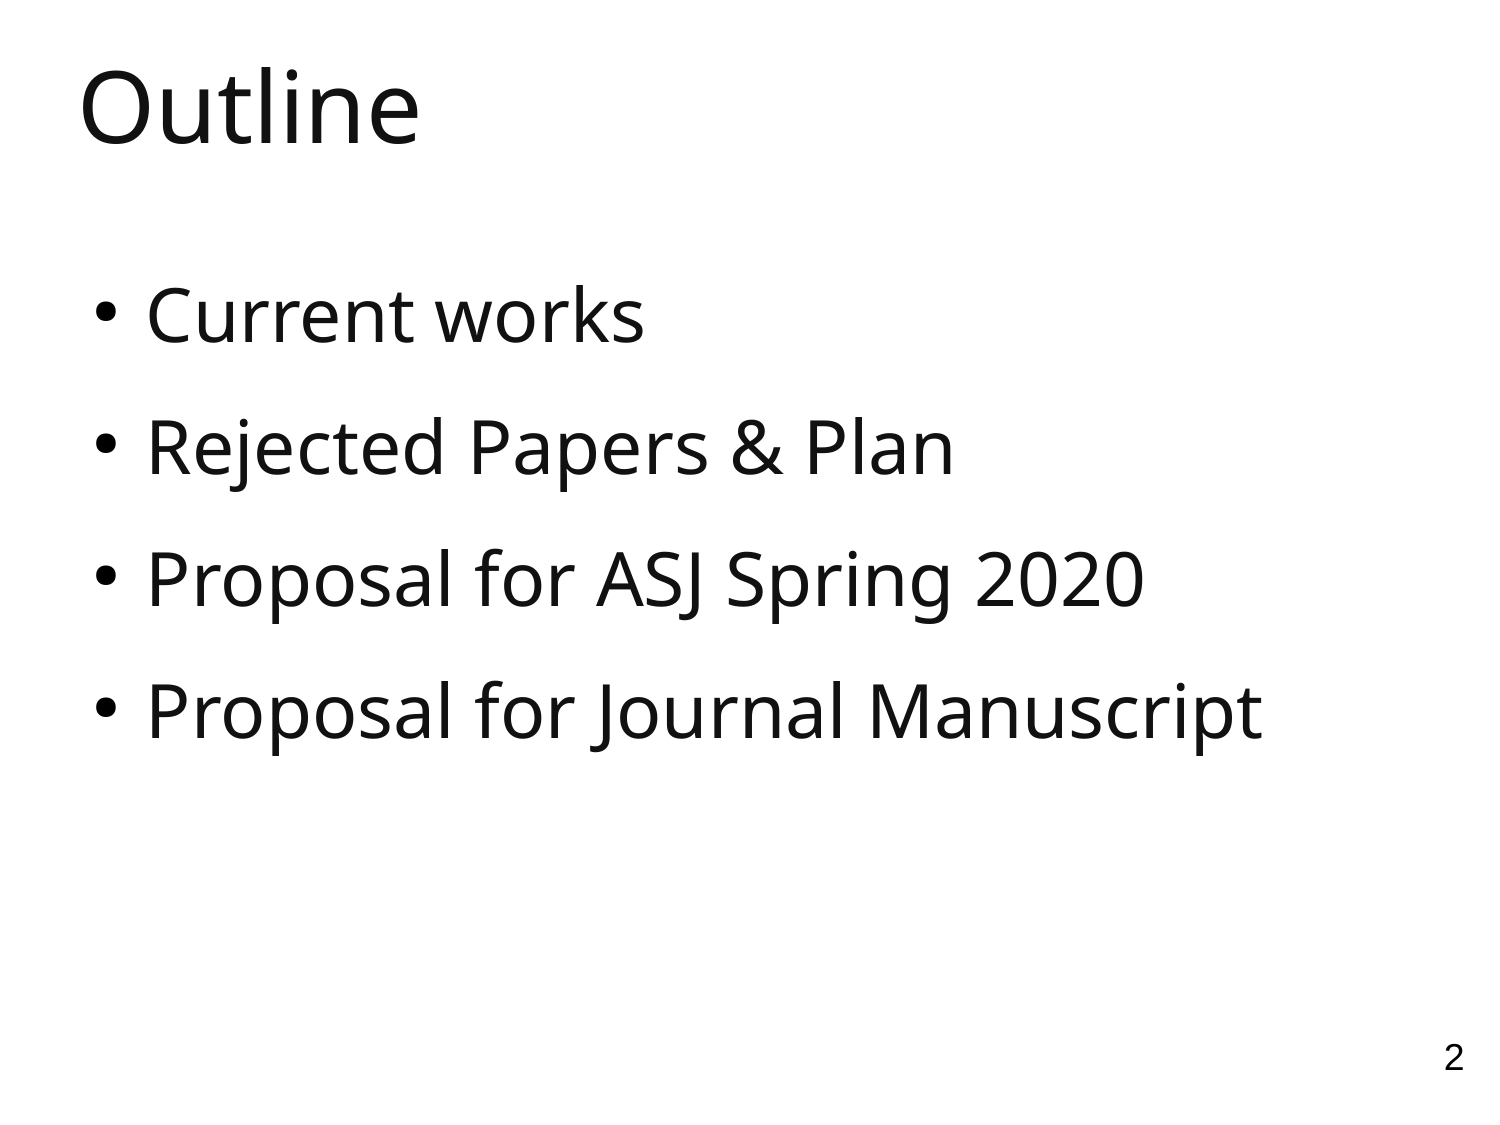

# Outline
Current works
Rejected Papers & Plan
Proposal for ASJ Spring 2020
Proposal for Journal Manuscript